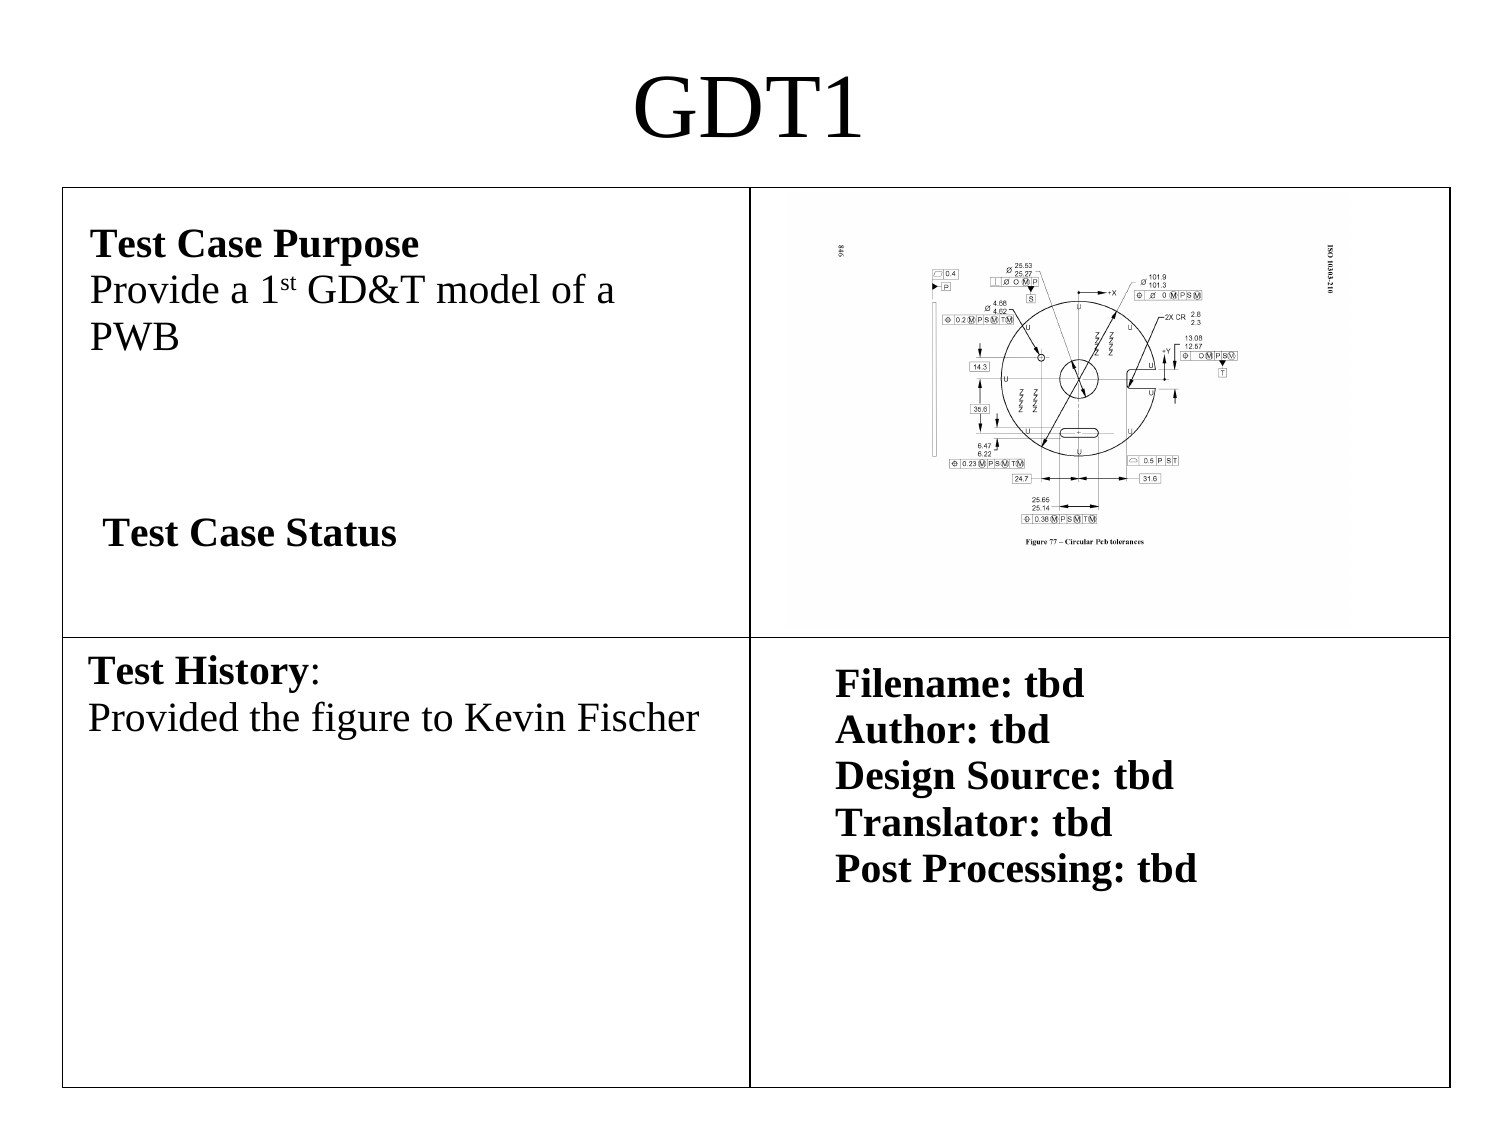

# GDT1
Test Case Purpose
Provide a 1st GD&T model of a PWB
Test Case Status
Test History:
Provided the figure to Kevin Fischer
Filename: tbd
Author: tbd
Design Source: tbd
Translator: tbd
Post Processing: tbd